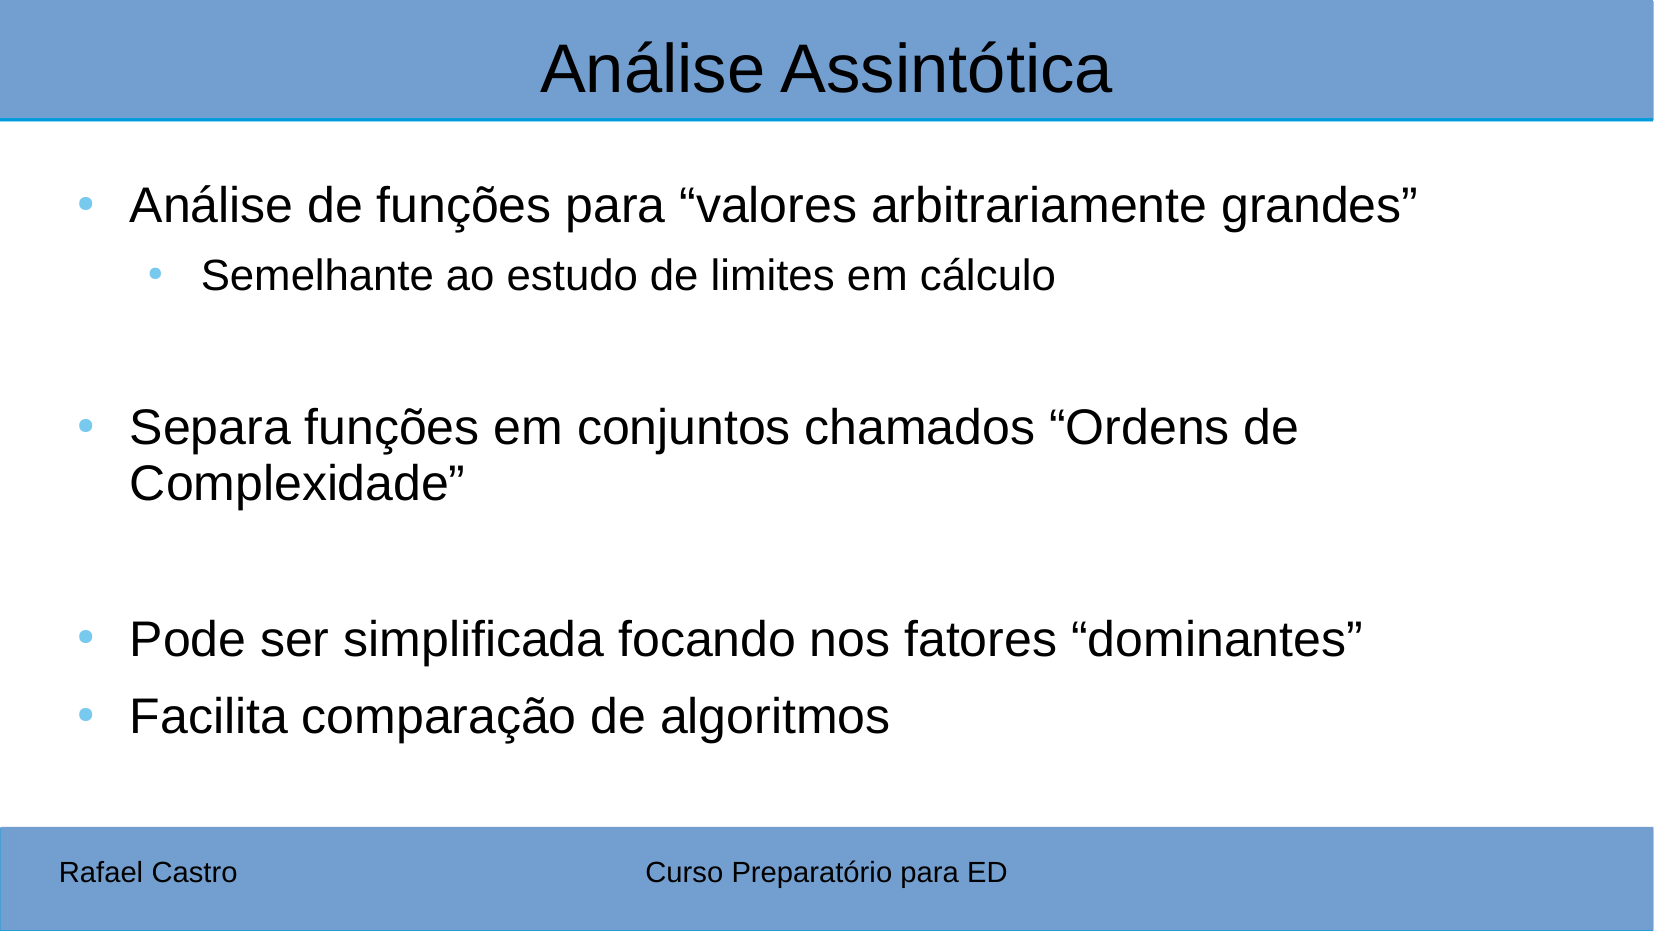

# Análise Assintótica
Análise de funções para “valores arbitrariamente grandes”
Semelhante ao estudo de limites em cálculo
Separa funções em conjuntos chamados “Ordens de Complexidade”
Pode ser simplificada focando nos fatores “dominantes”
Facilita comparação de algoritmos
Curso Preparatório para ED